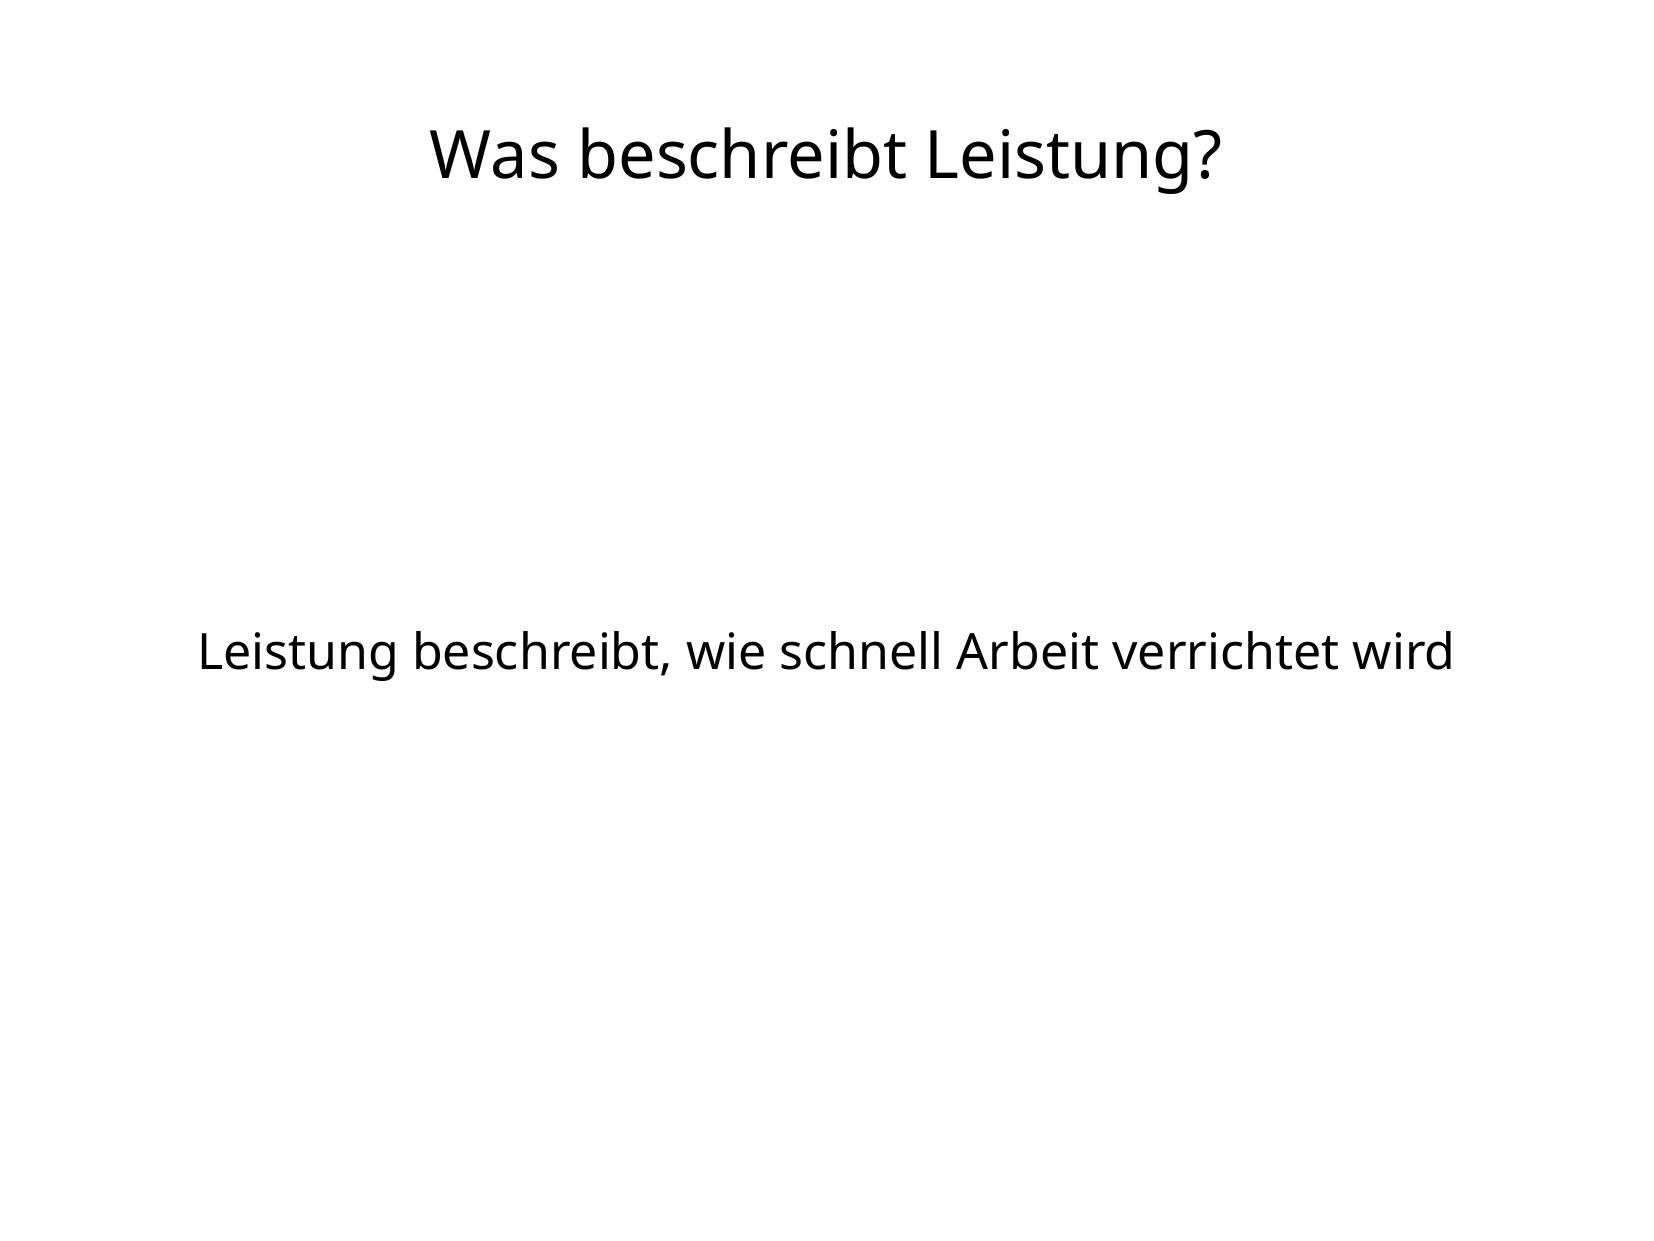

# Was beschreibt Leistung?
Leistung beschreibt, wie schnell Arbeit verrichtet wird